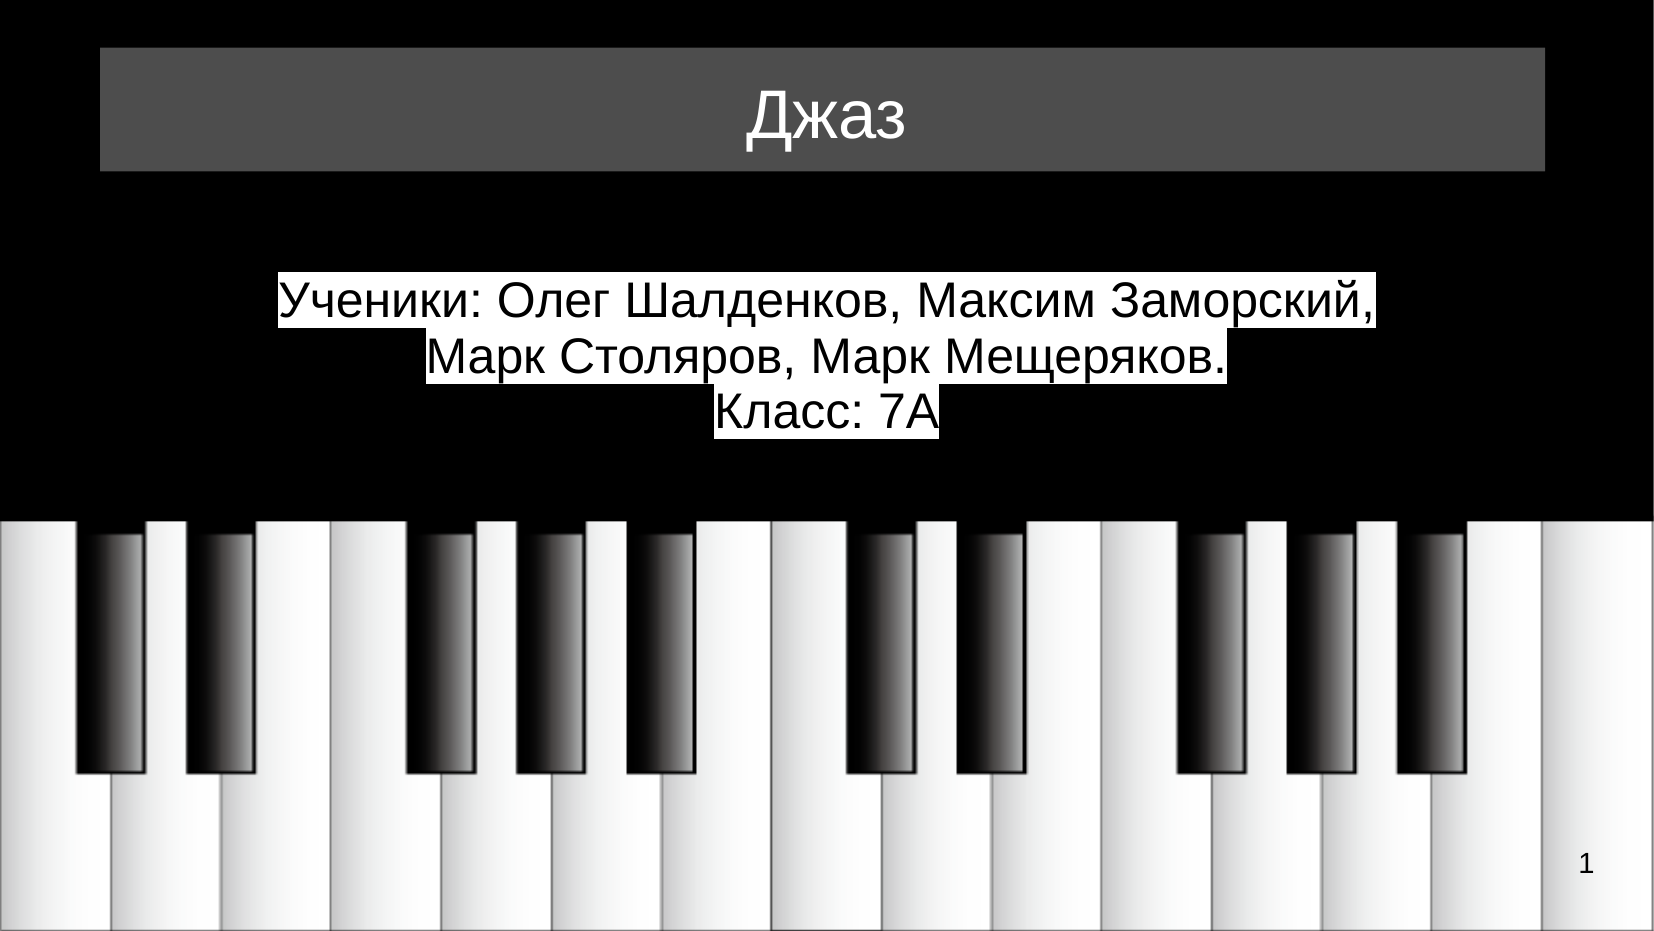

# Джаз
Ученики: Олег Шалденков, Максим Заморский,
Марк Столяров, Марк Мещеряков.
Класс: 7А